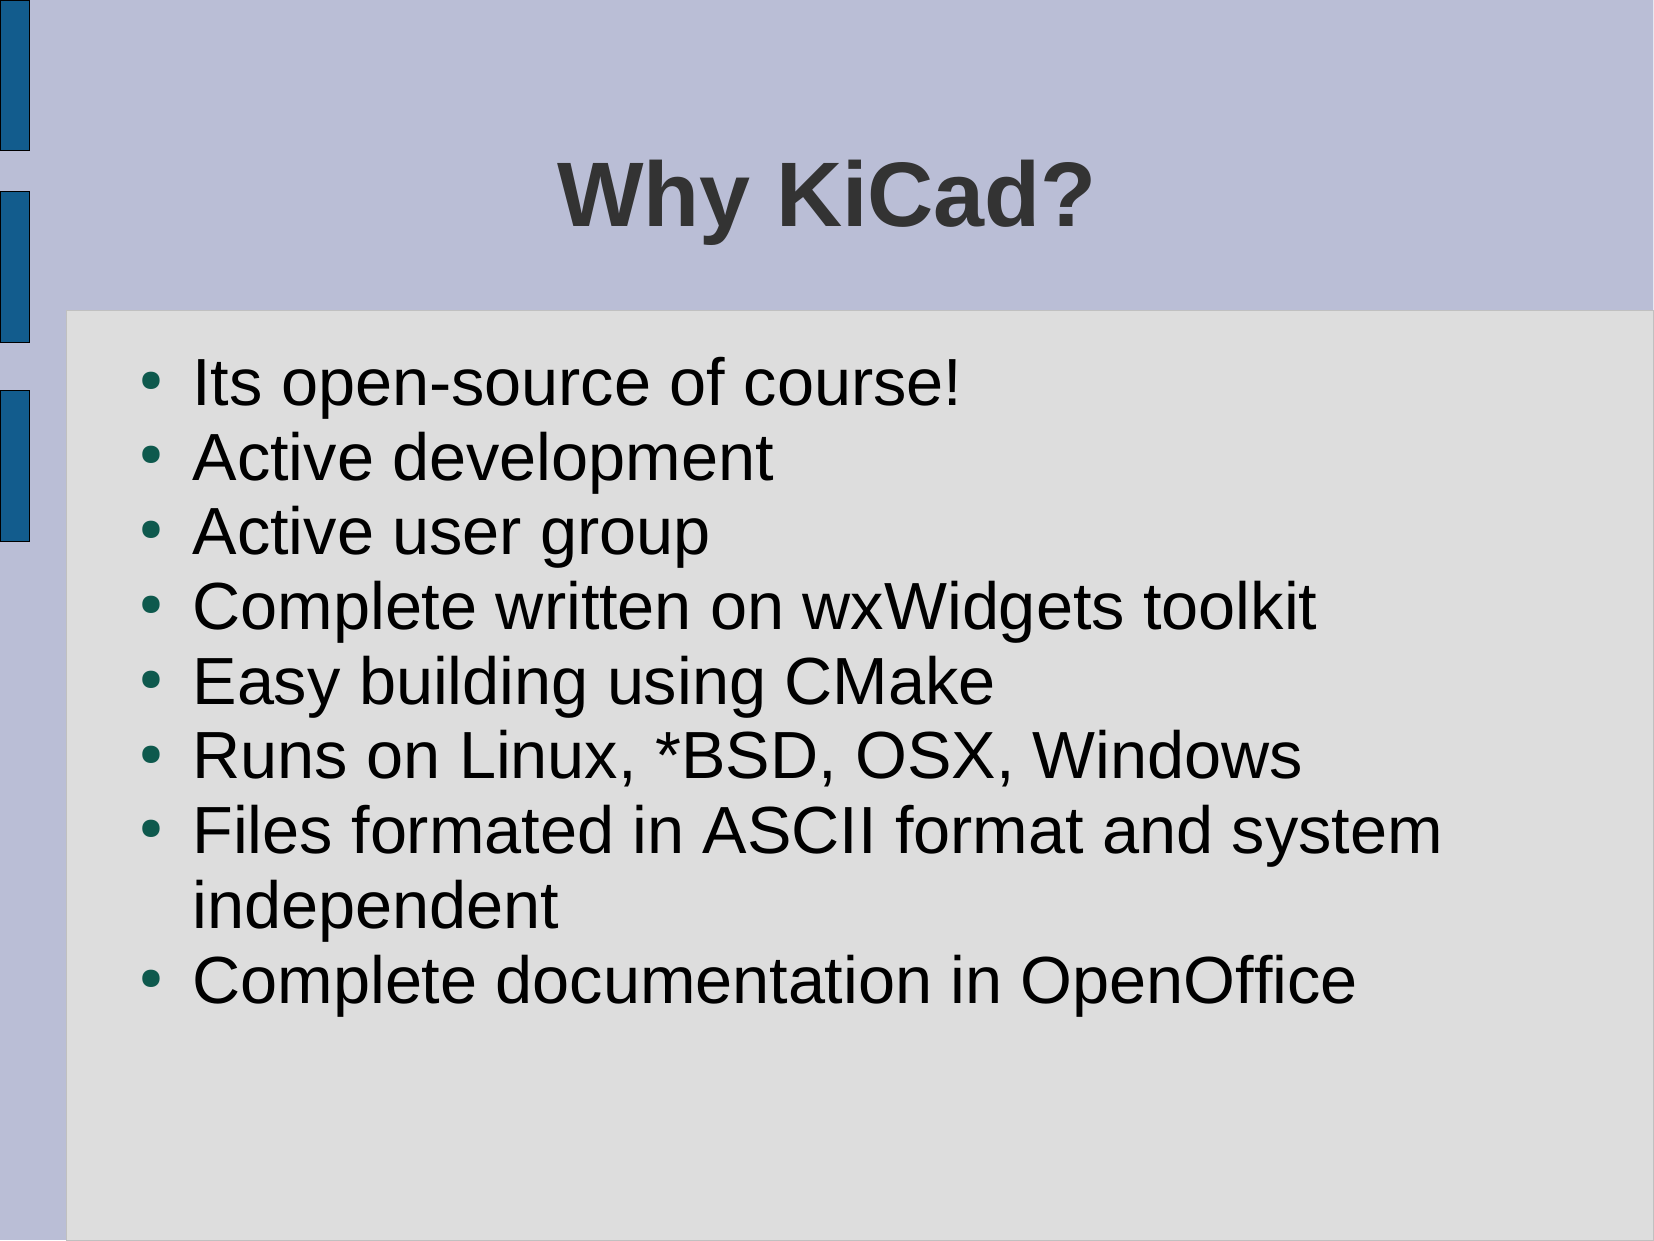

# Why KiCad?
Its open-source of course!
Active development
Active user group
Complete written on wxWidgets toolkit
Easy building using CMake
Runs on Linux, *BSD, OSX, Windows
Files formated in ASCII format and system independent
Complete documentation in OpenOffice